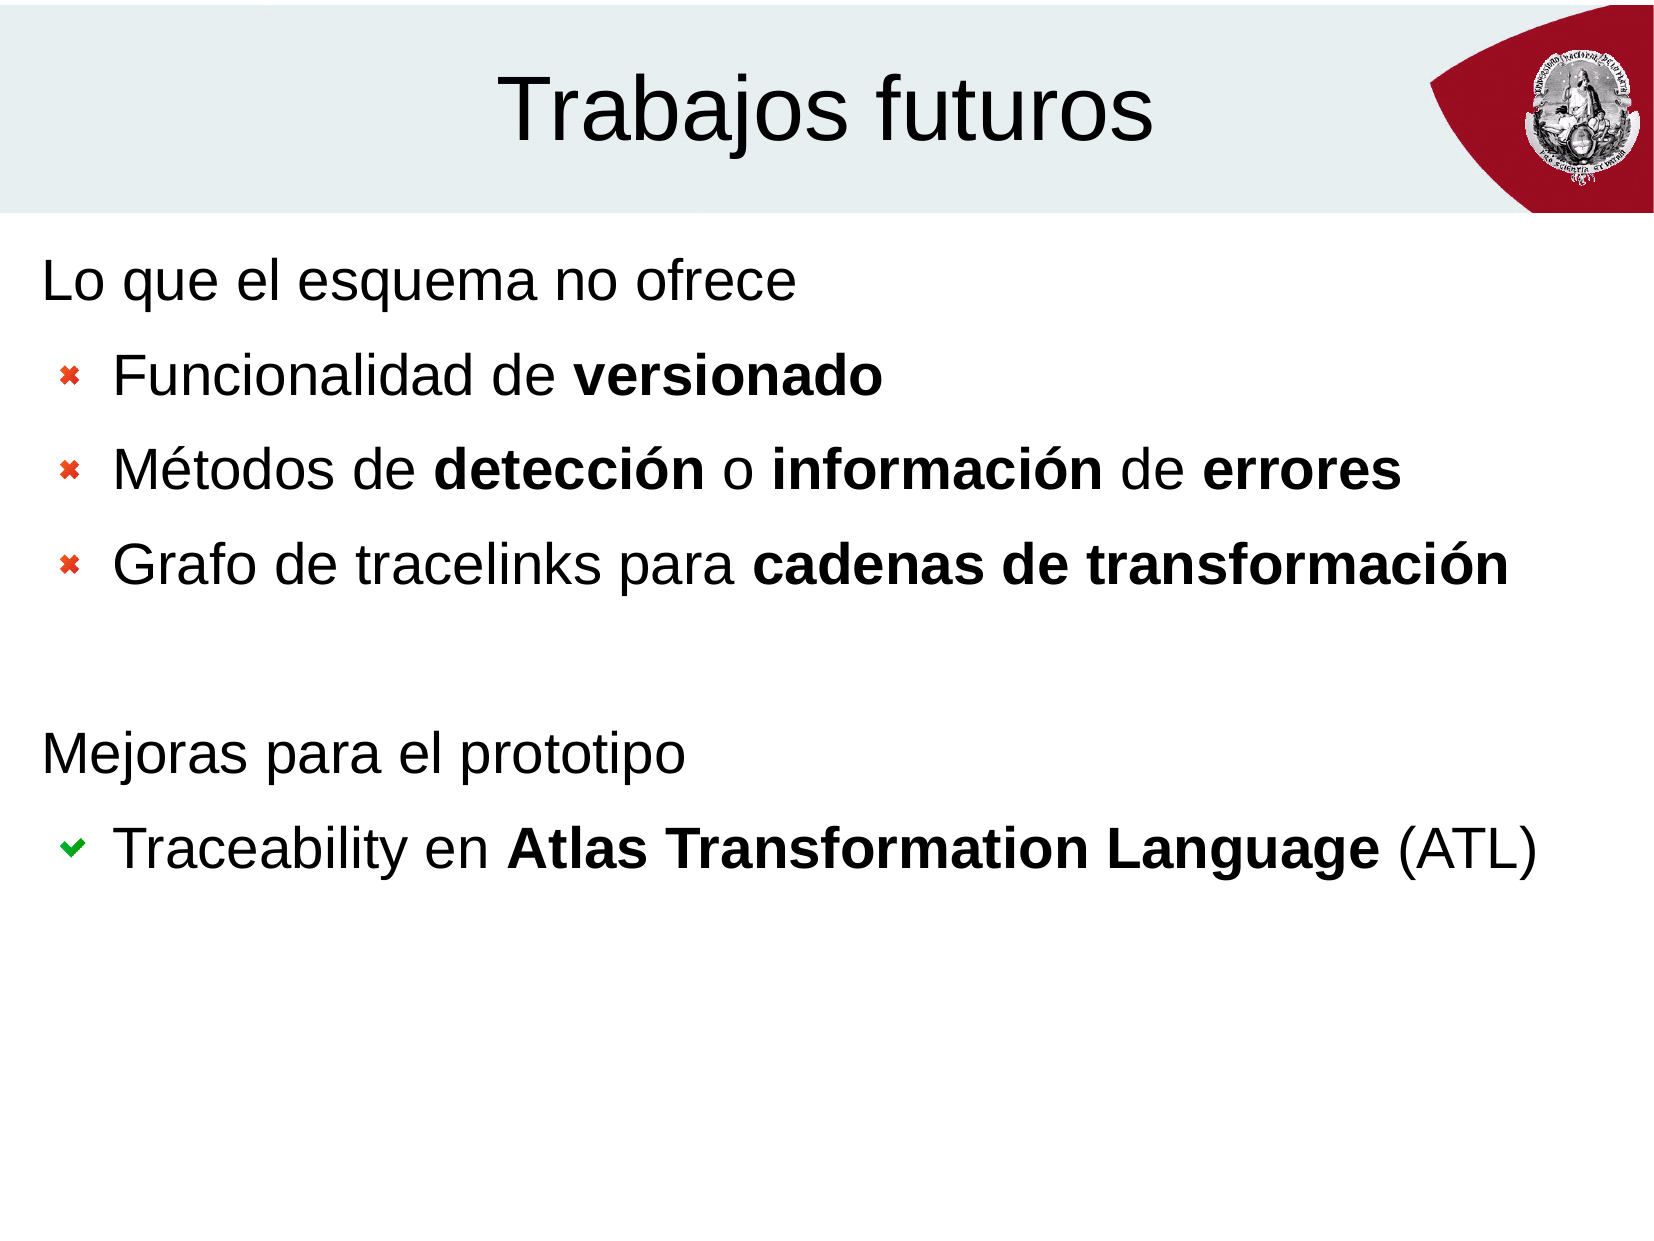

# Trabajos futuros
Lo que el esquema no ofrece
Funcionalidad de versionado
Métodos de detección o información de errores
Grafo de tracelinks para cadenas de transformación
Mejoras para el prototipo
Traceability en Atlas Transformation Language (ATL)